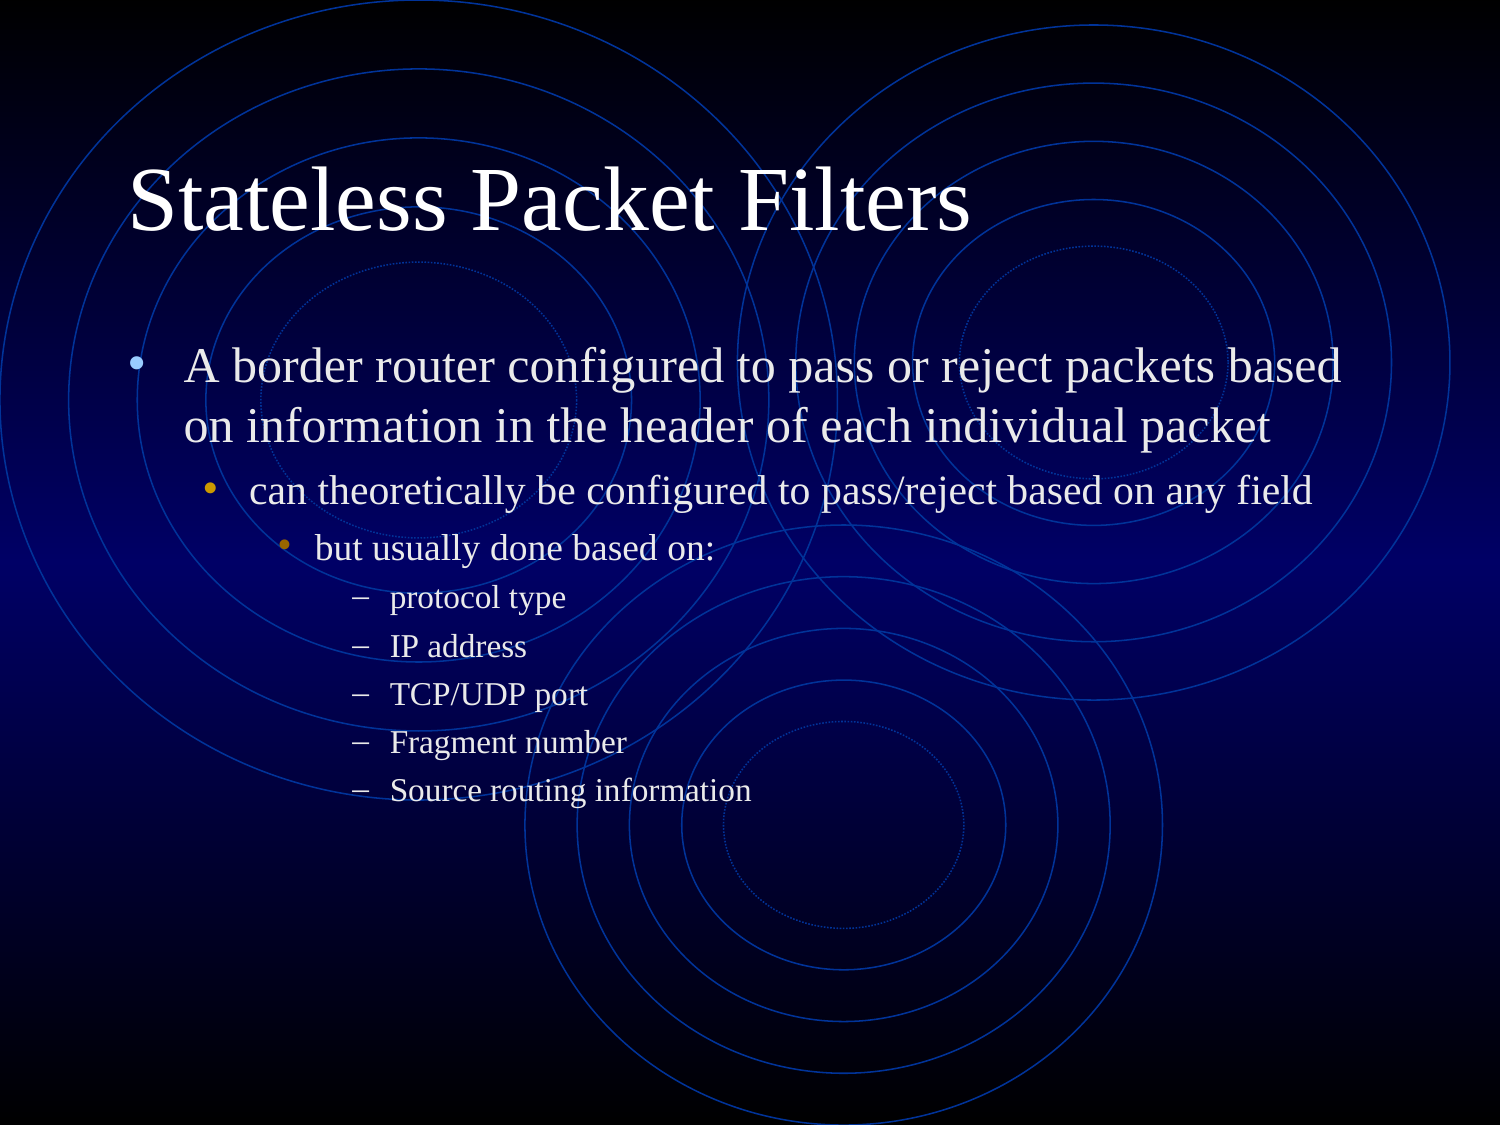

# Stateless Packet Filters
A border router configured to pass or reject packets based on information in the header of each individual packet
can theoretically be configured to pass/reject based on any field
but usually done based on:
protocol type
IP address
TCP/UDP port
Fragment number
Source routing information